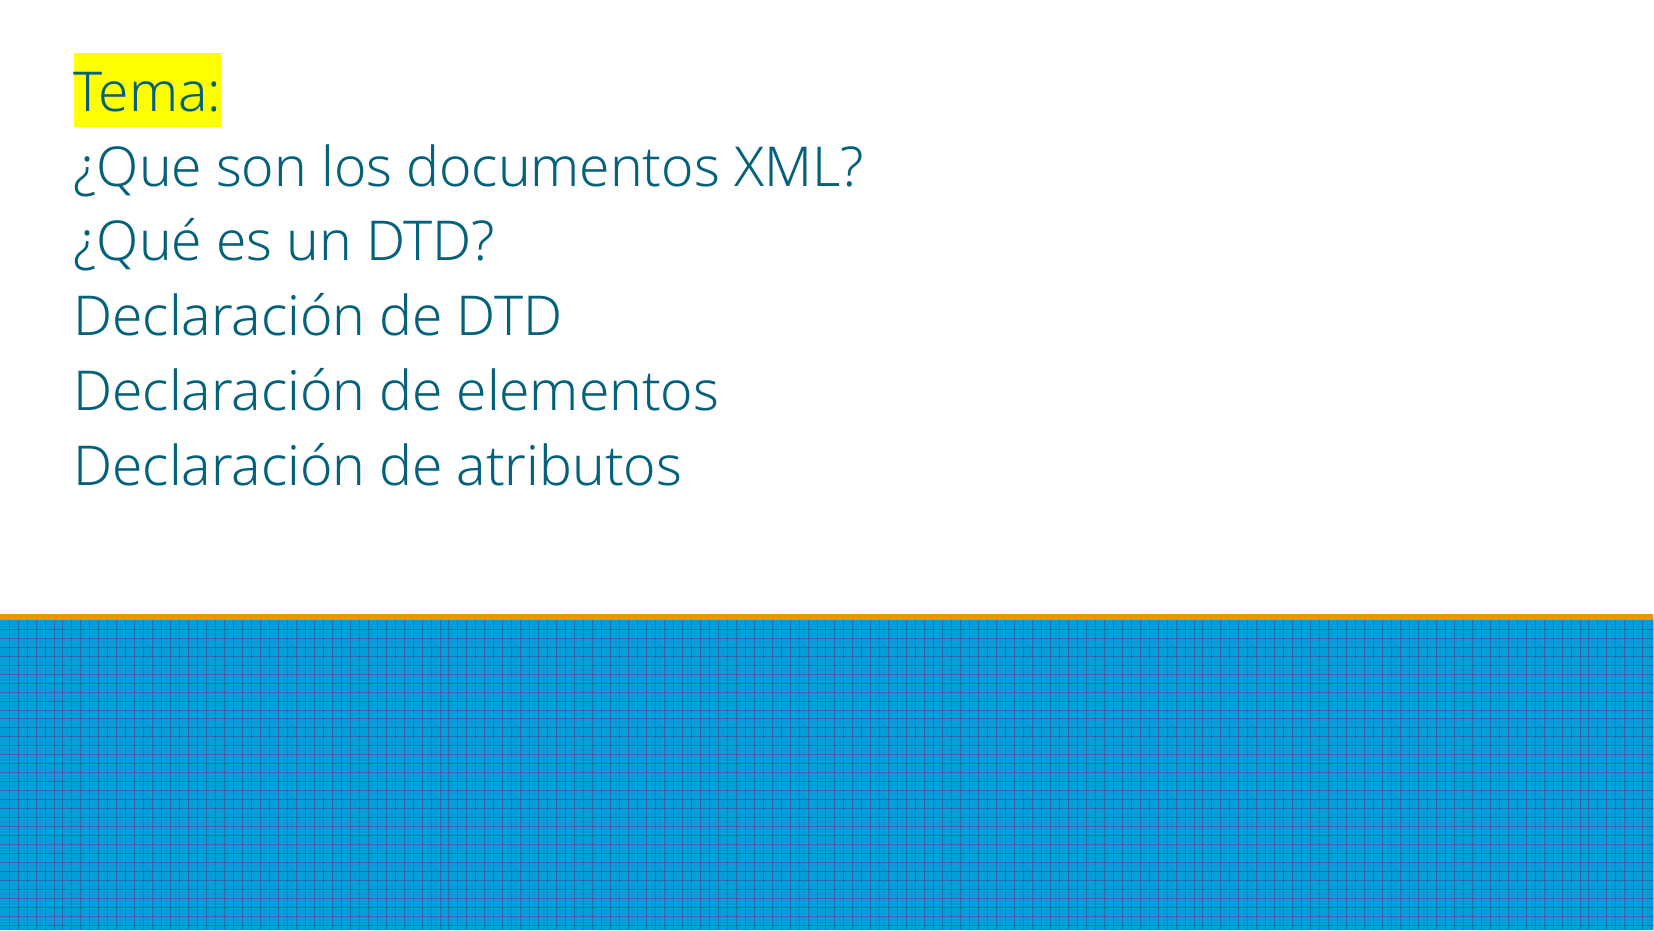

# Tema: ¿Que son los documentos XML? ¿Qué es un DTD? Declaración de DTD Declaración de elementos Declaración de atributos